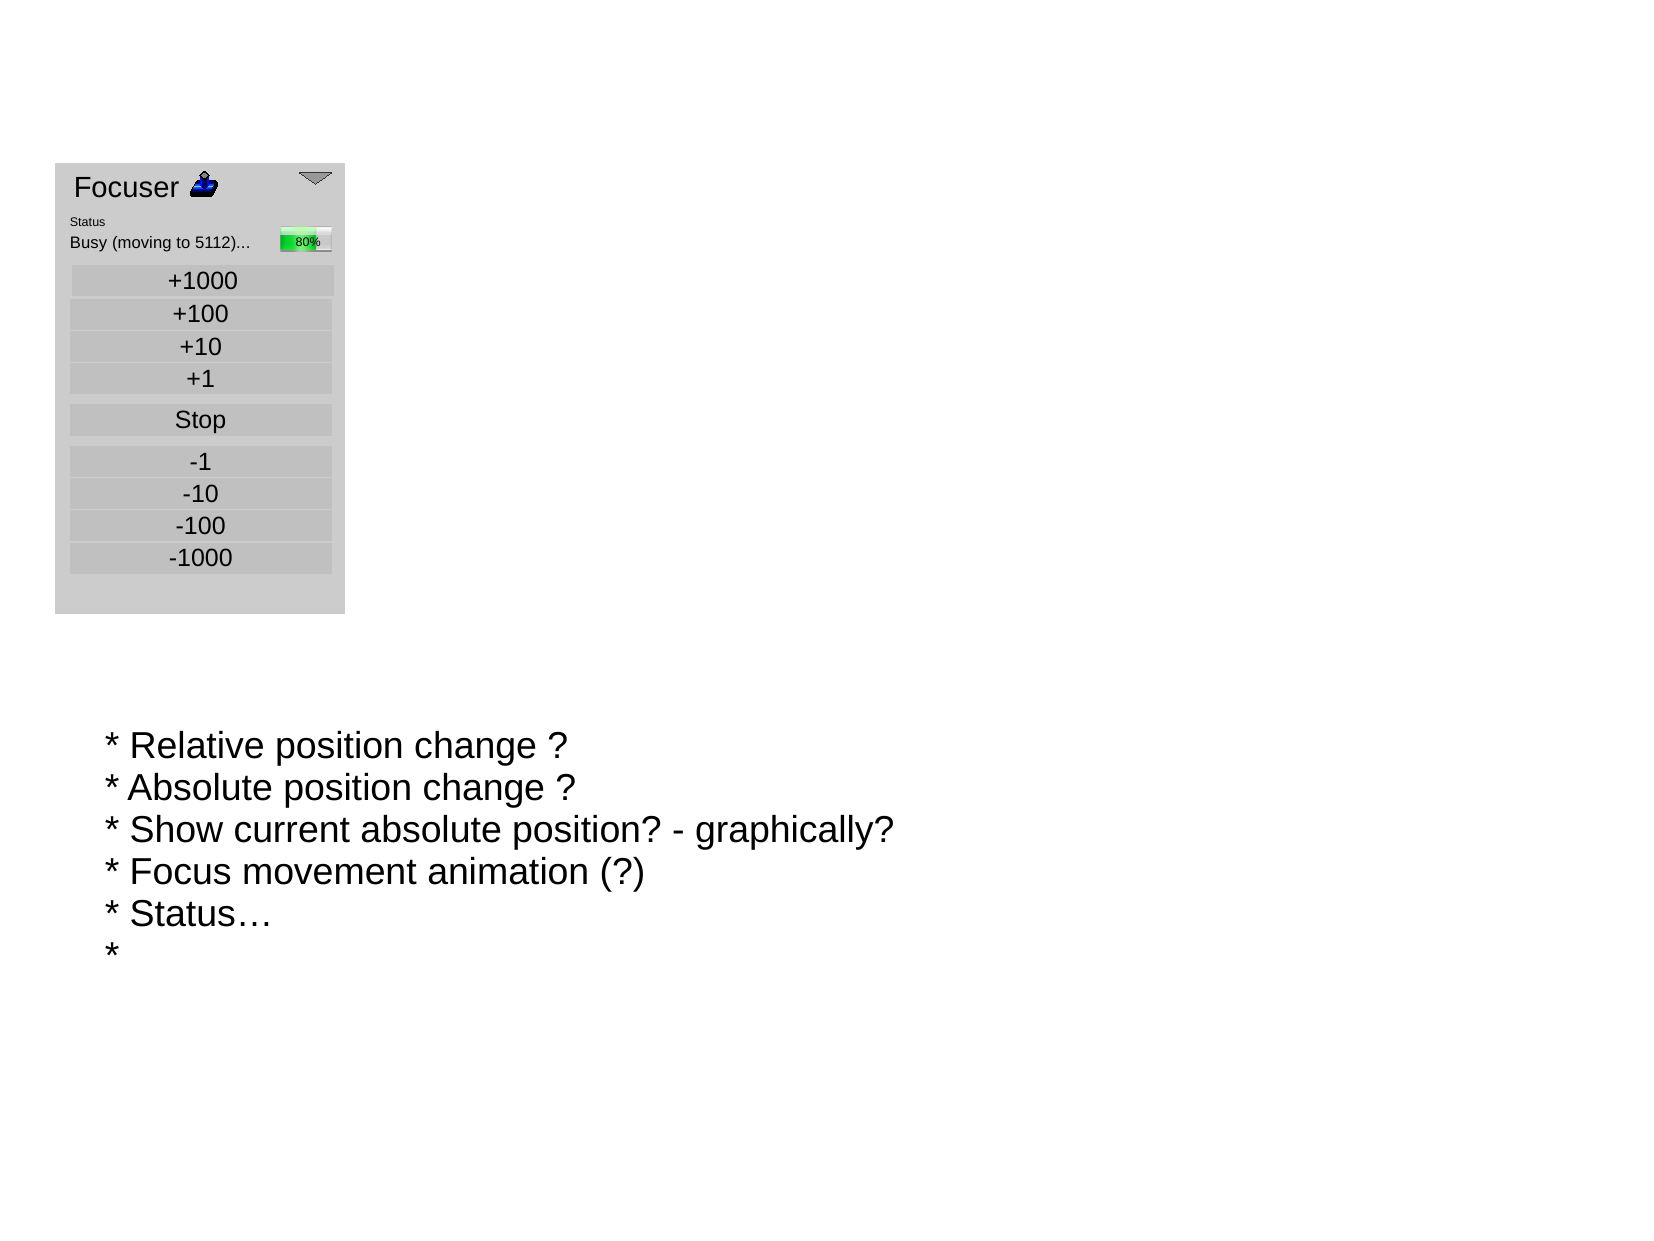

Focuser
Status
Busy (moving to 5112)...
80%
* Relative position change ?
* Absolute position change ?
* Show current absolute position? - graphically?
* Focus movement animation (?)
* Status…
*